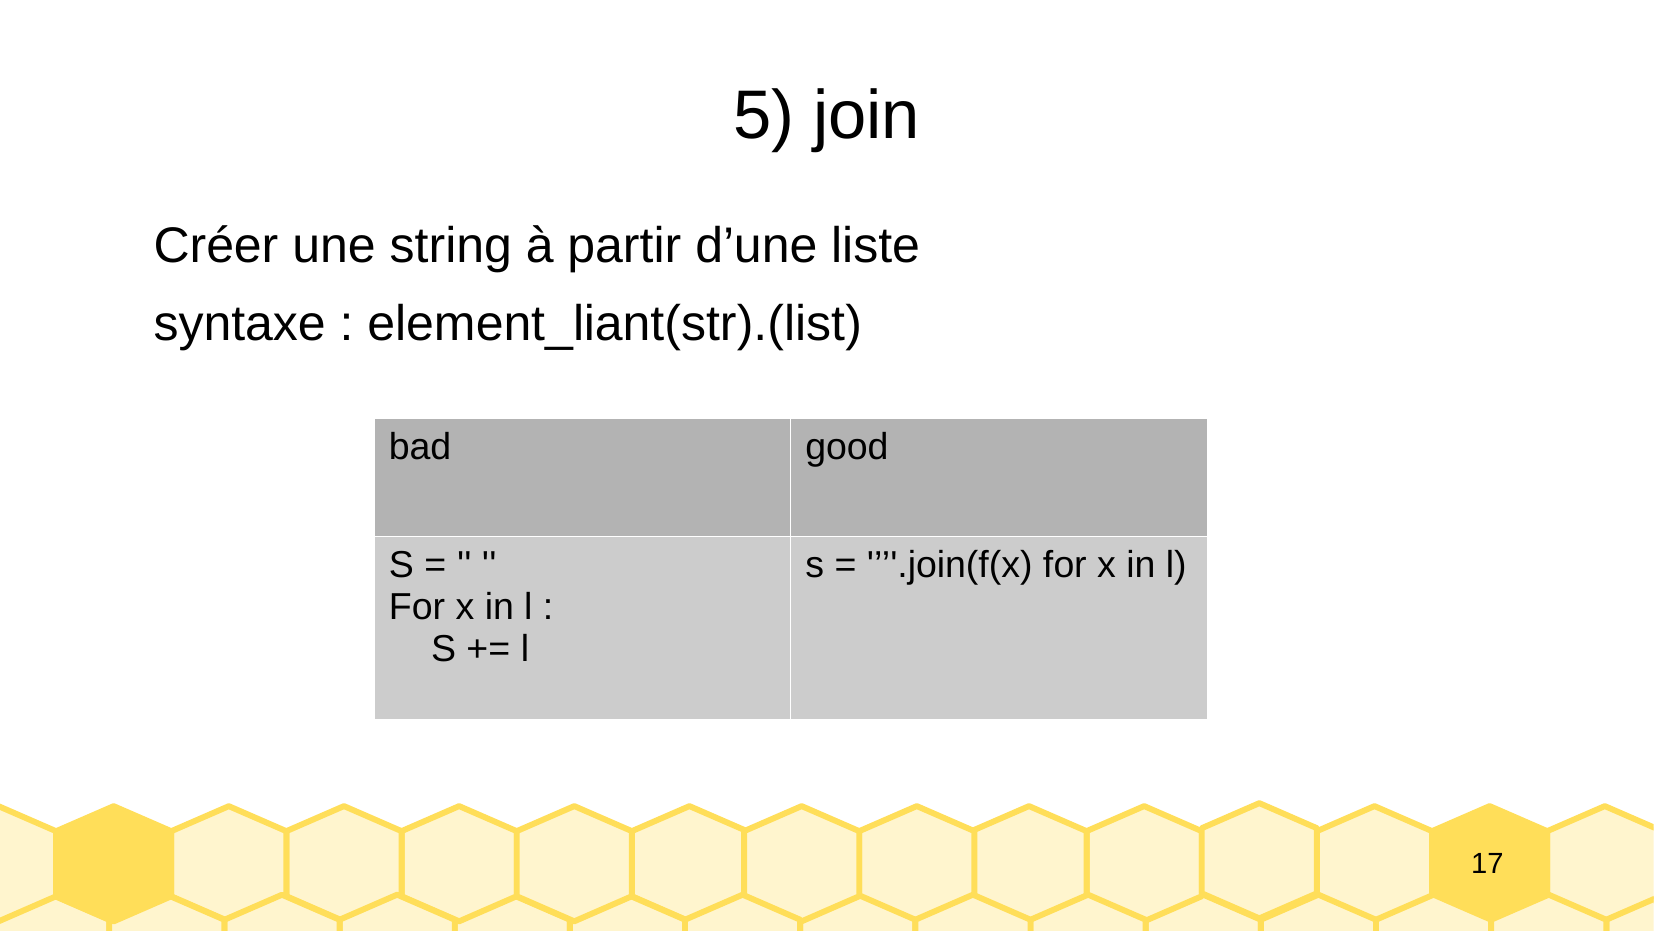

# 5) join
Créer une string à partir d’une liste
syntaxe : element_liant(str).(list)
| bad | good |
| --- | --- |
| S = '' '' For x in l : S += l | s = '’’'.join(f(x) for x in l) |